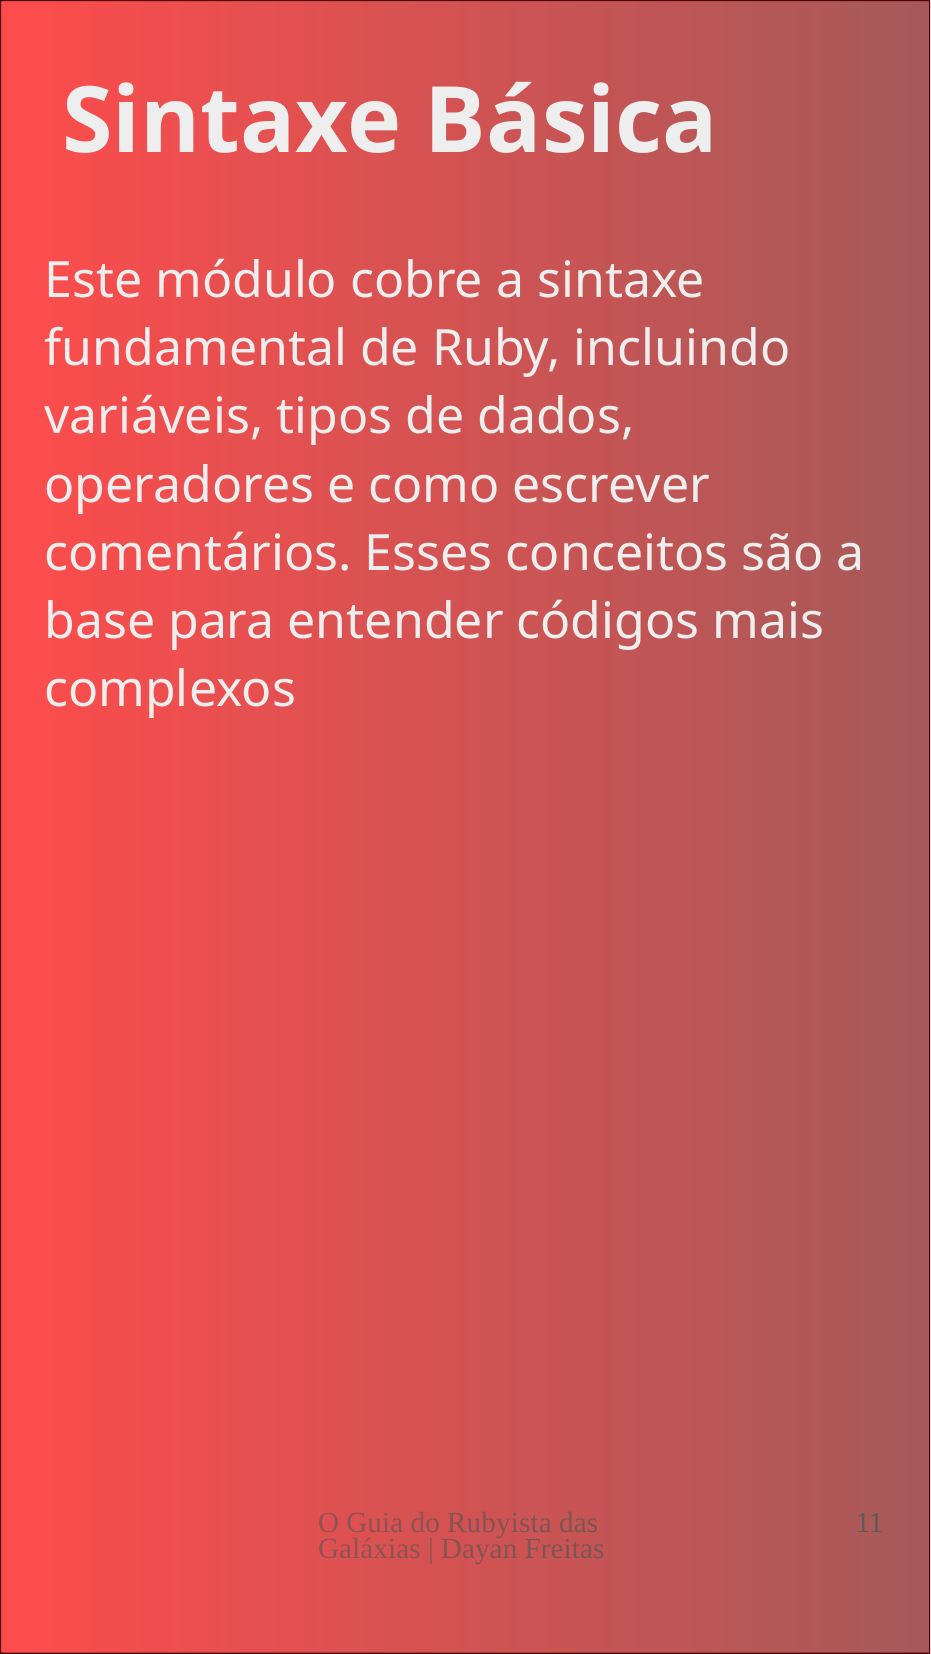

Sintaxe Básica
Este módulo cobre a sintaxe fundamental de Ruby, incluindo variáveis, tipos de dados, operadores e como escrever comentários. Esses conceitos são a base para entender códigos mais complexos
O Guia do Rubyista das Galáxias | Dayan Freitas
11